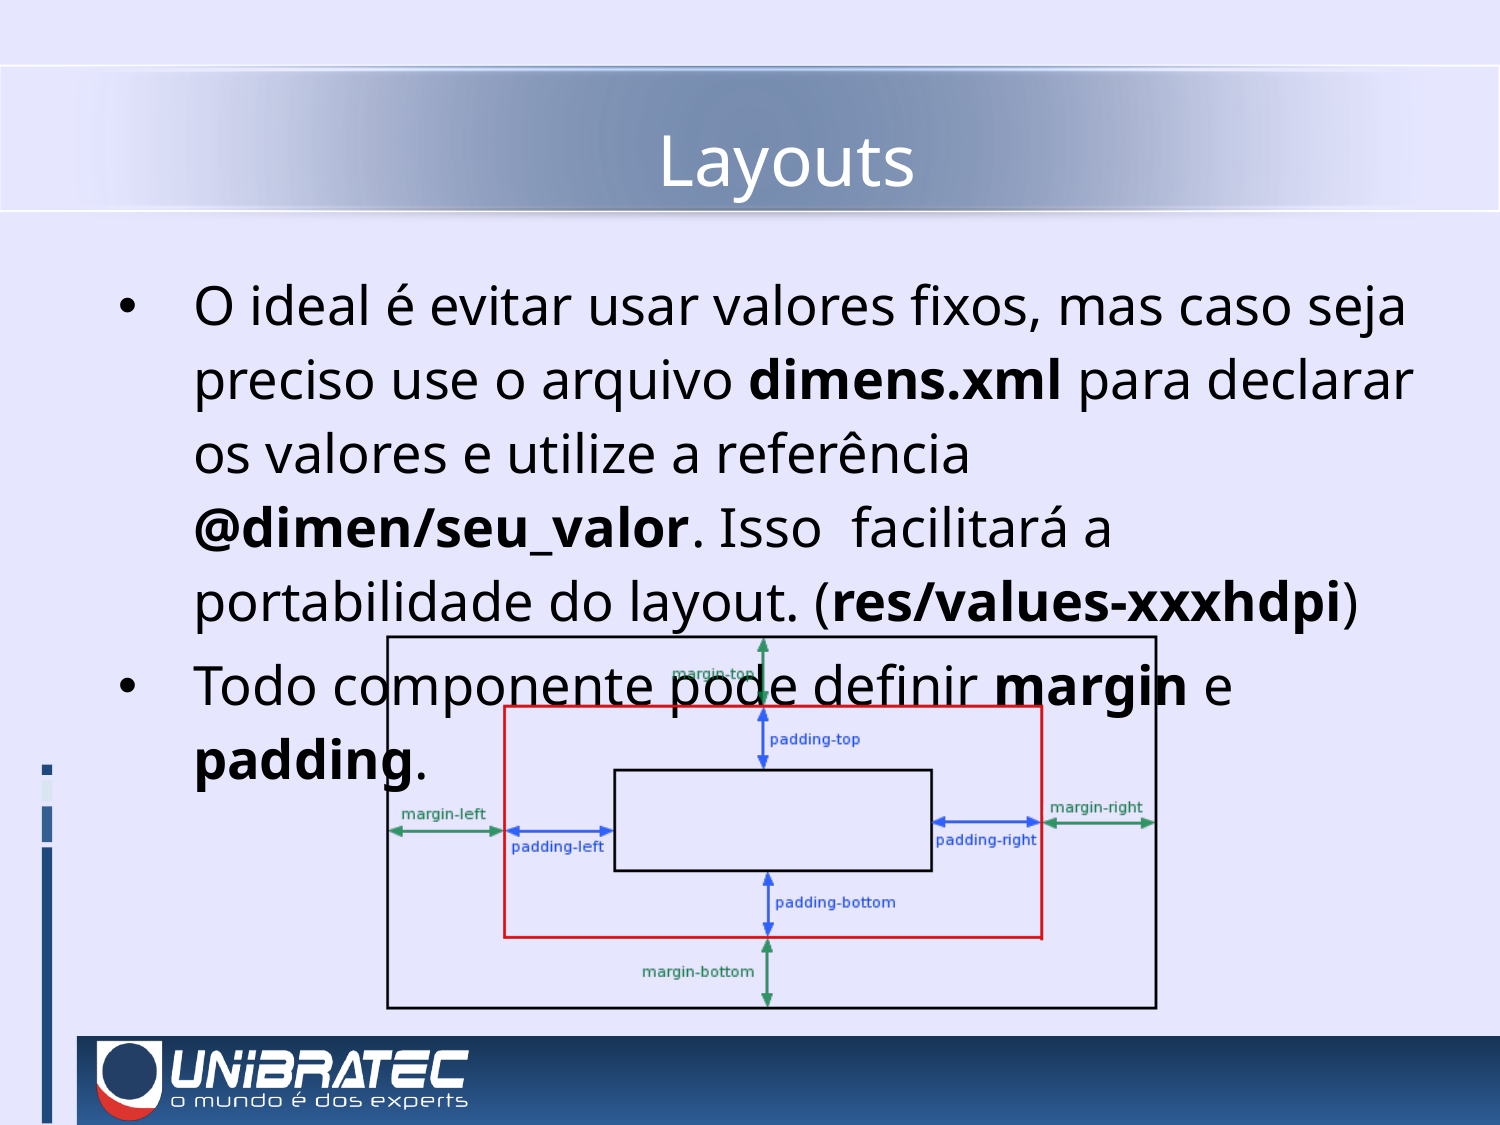

# Layouts
O ideal é evitar usar valores fixos, mas caso seja preciso use o arquivo dimens.xml para declarar os valores e utilize a referência @dimen/seu_valor. Isso facilitará a portabilidade do layout. (res/values-xxxhdpi)
Todo componente pode definir margin e padding.